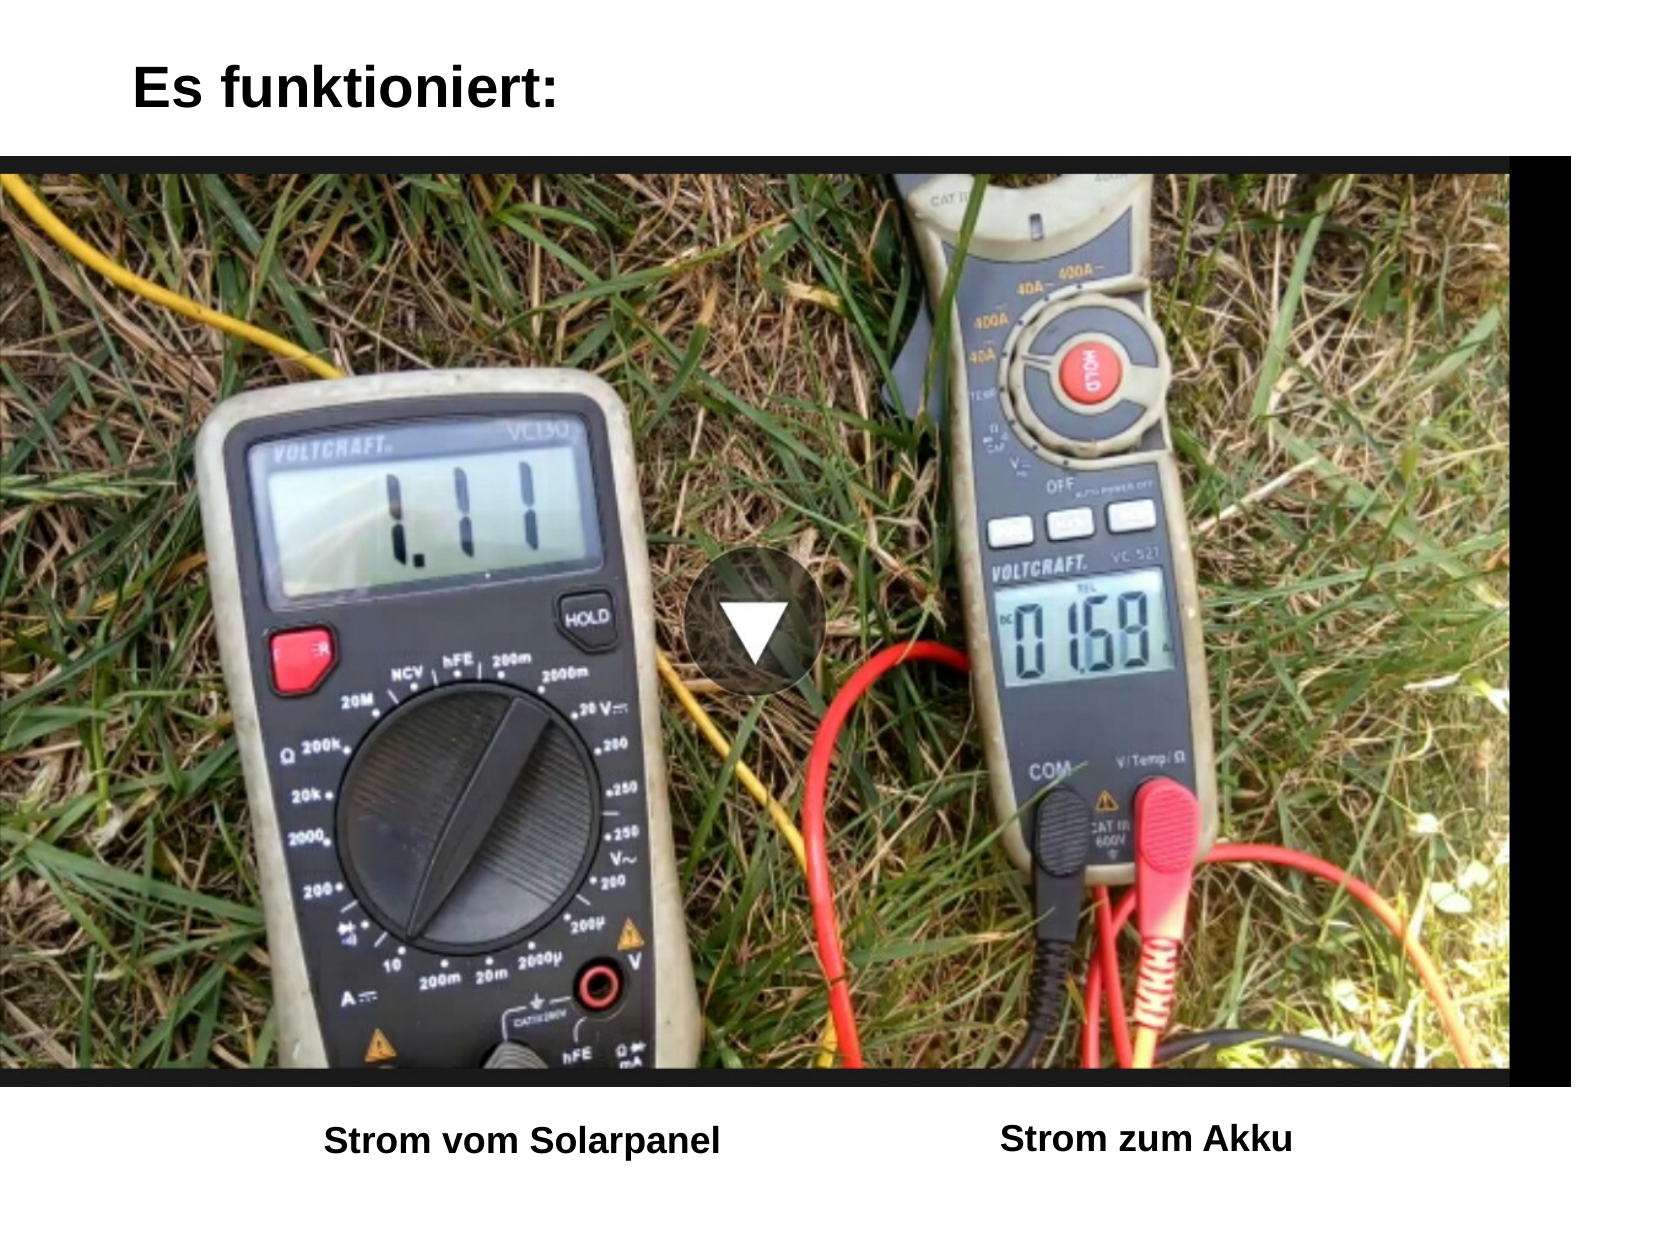

Es funktioniert:
Strom zum Akku
Strom vom Solarpanel